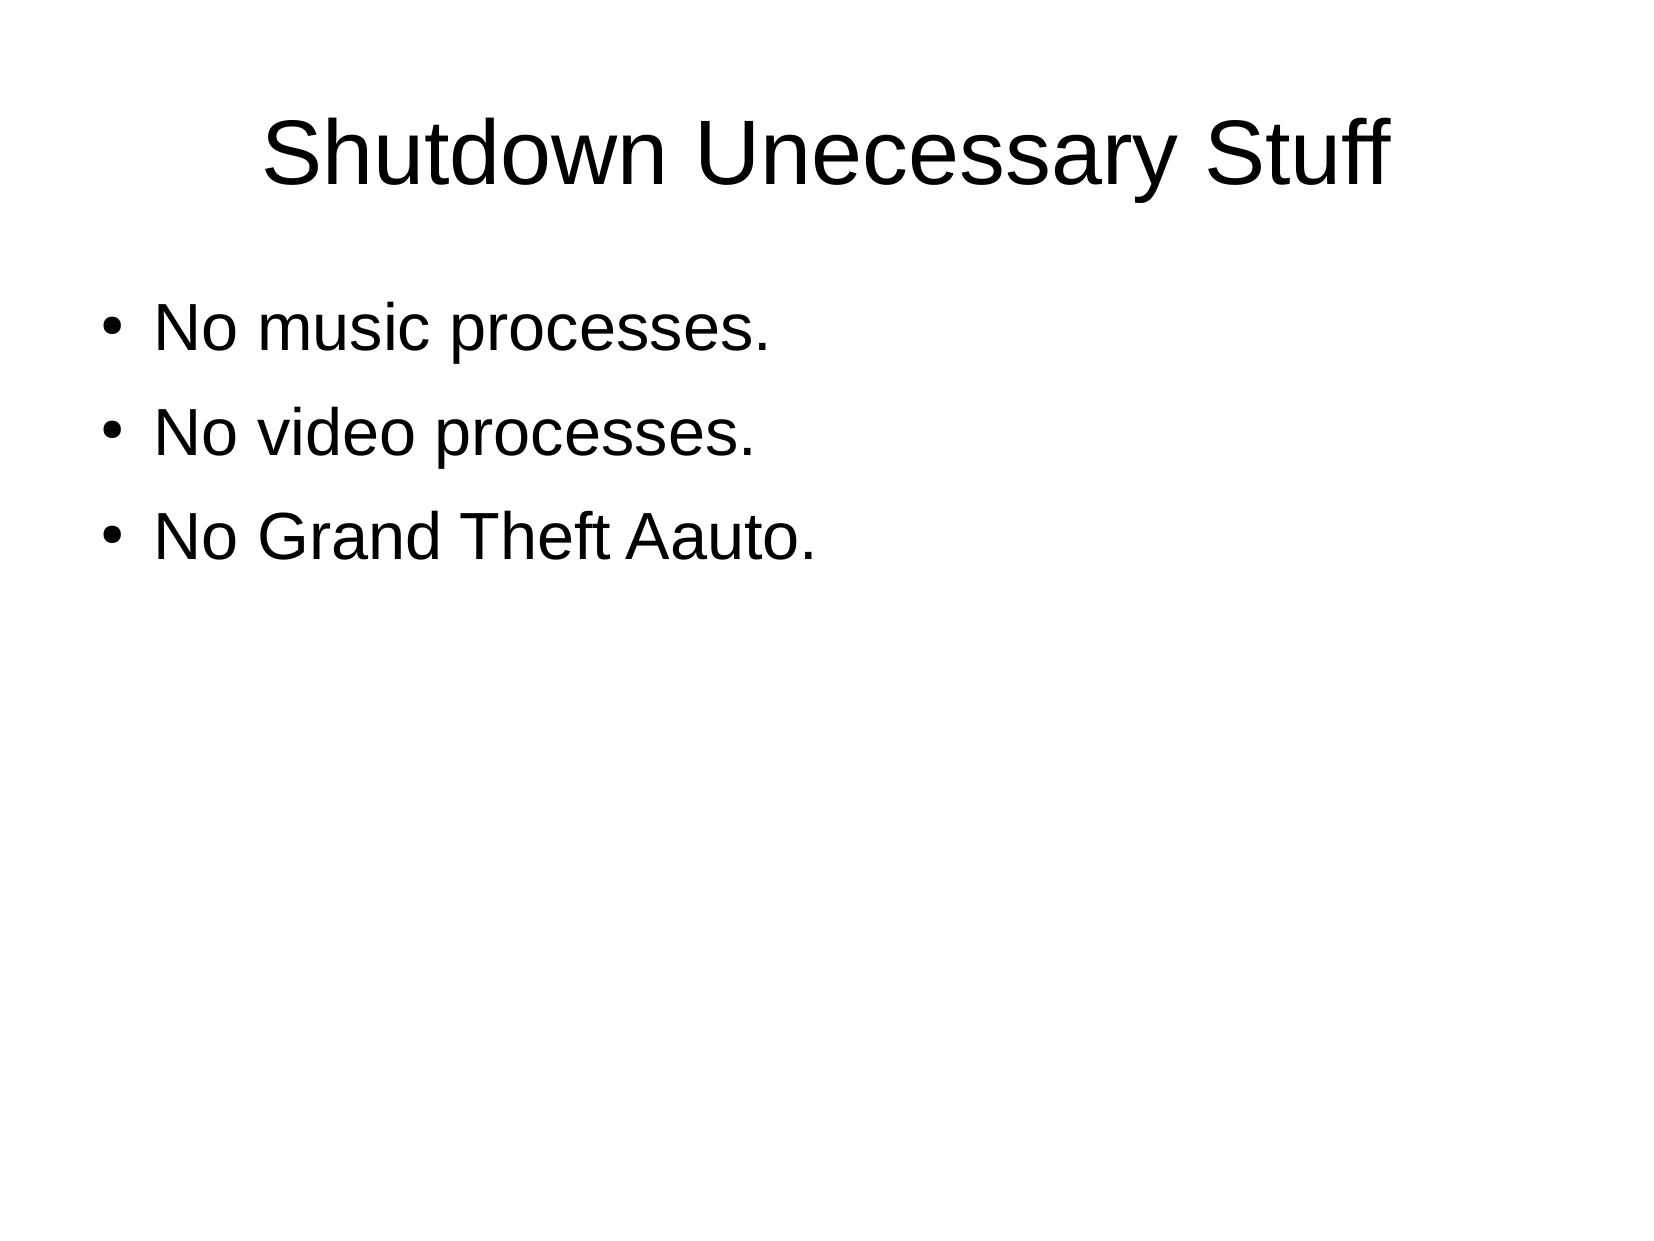

# Shutdown Unecessary Stuff
No music processes.
No video processes.
No Grand Theft Aauto.